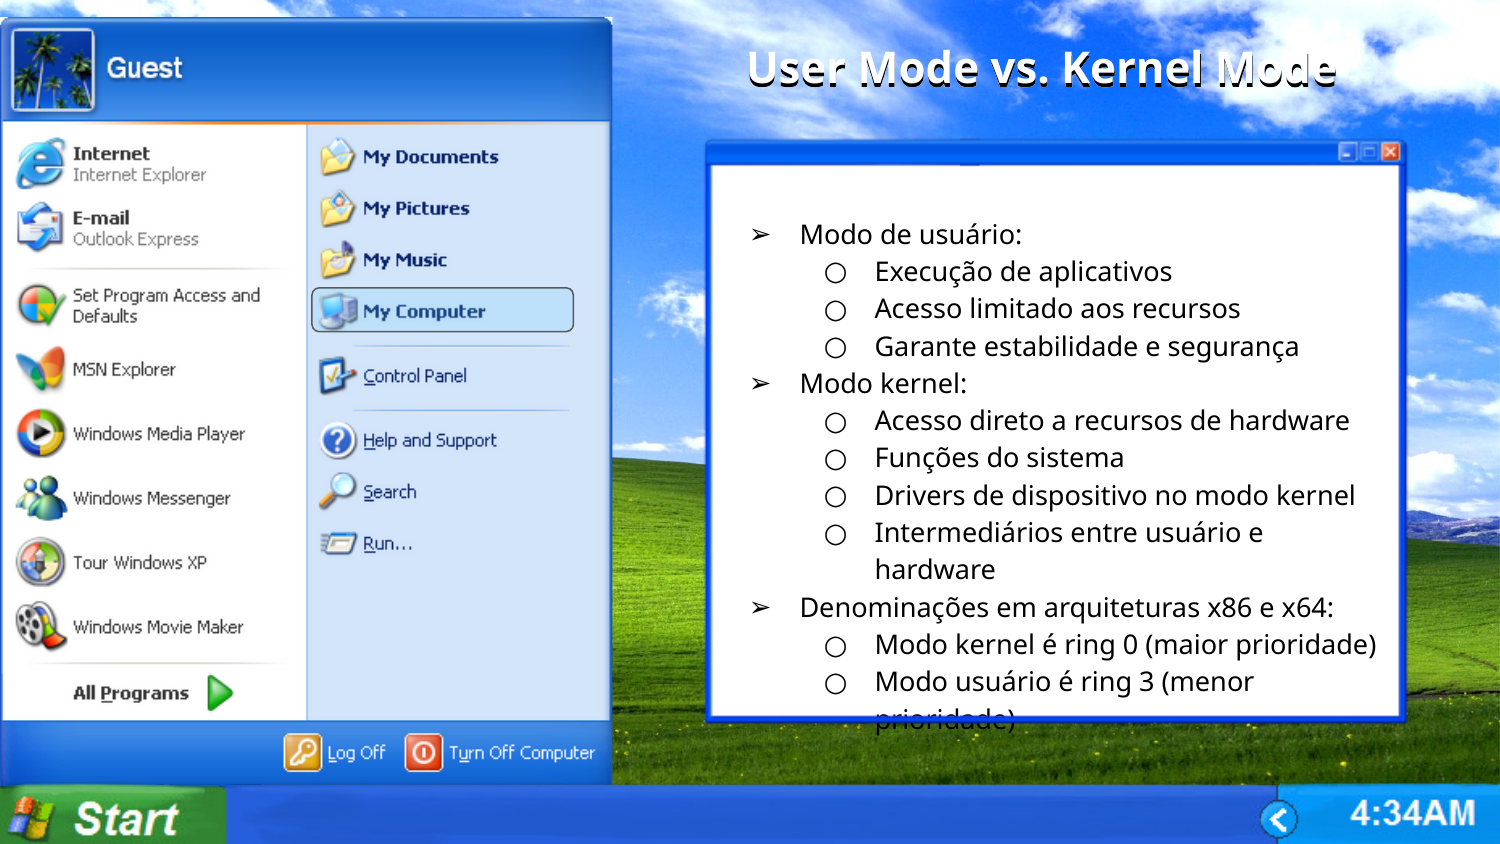

User Mode vs. Kernel Mode
Modo de usuário:
Execução de aplicativos
Acesso limitado aos recursos
Garante estabilidade e segurança
Modo kernel:
Acesso direto a recursos de hardware
Funções do sistema
Drivers de dispositivo no modo kernel
Intermediários entre usuário e hardware
Denominações em arquiteturas x86 e x64:
Modo kernel é ring 0 (maior prioridade)
Modo usuário é ring 3 (menor prioridade)